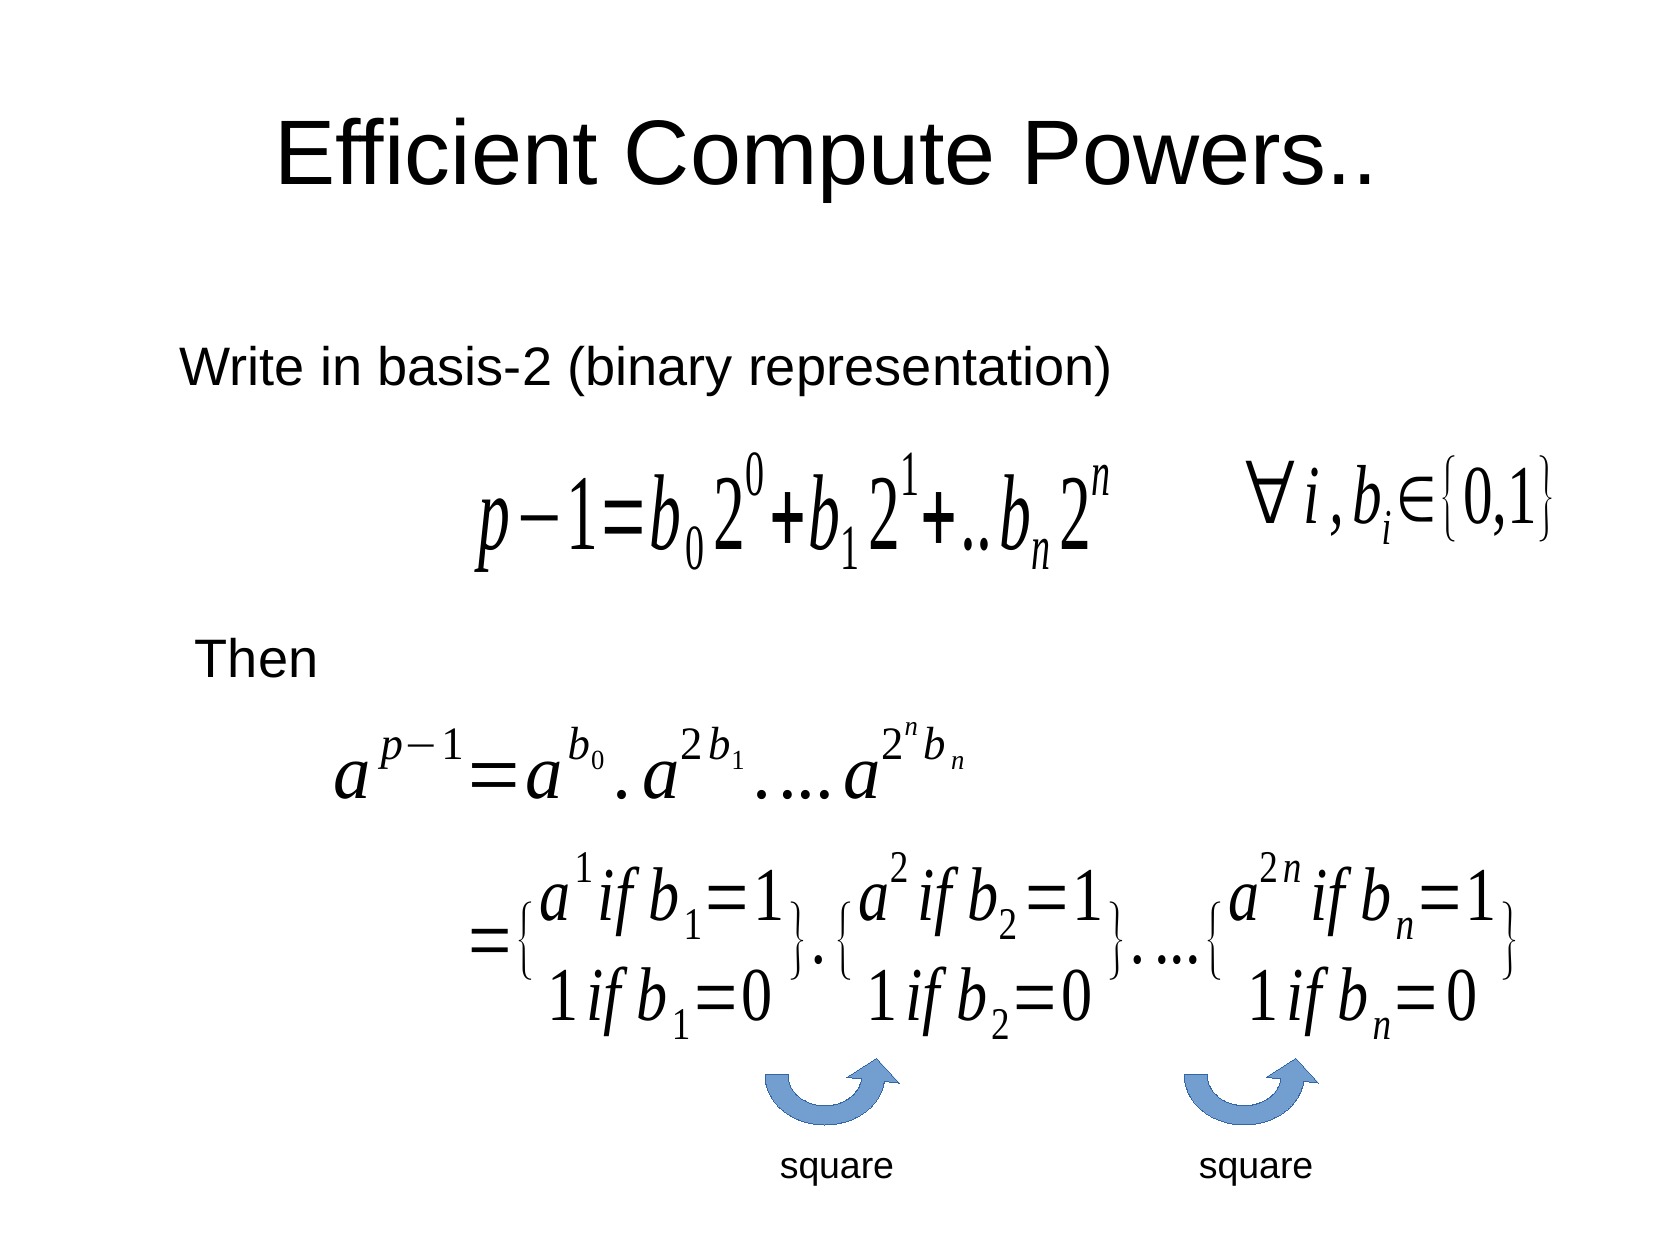

# Efficient Compute Powers..
Write in basis-2 (binary representation)
Then
square
square